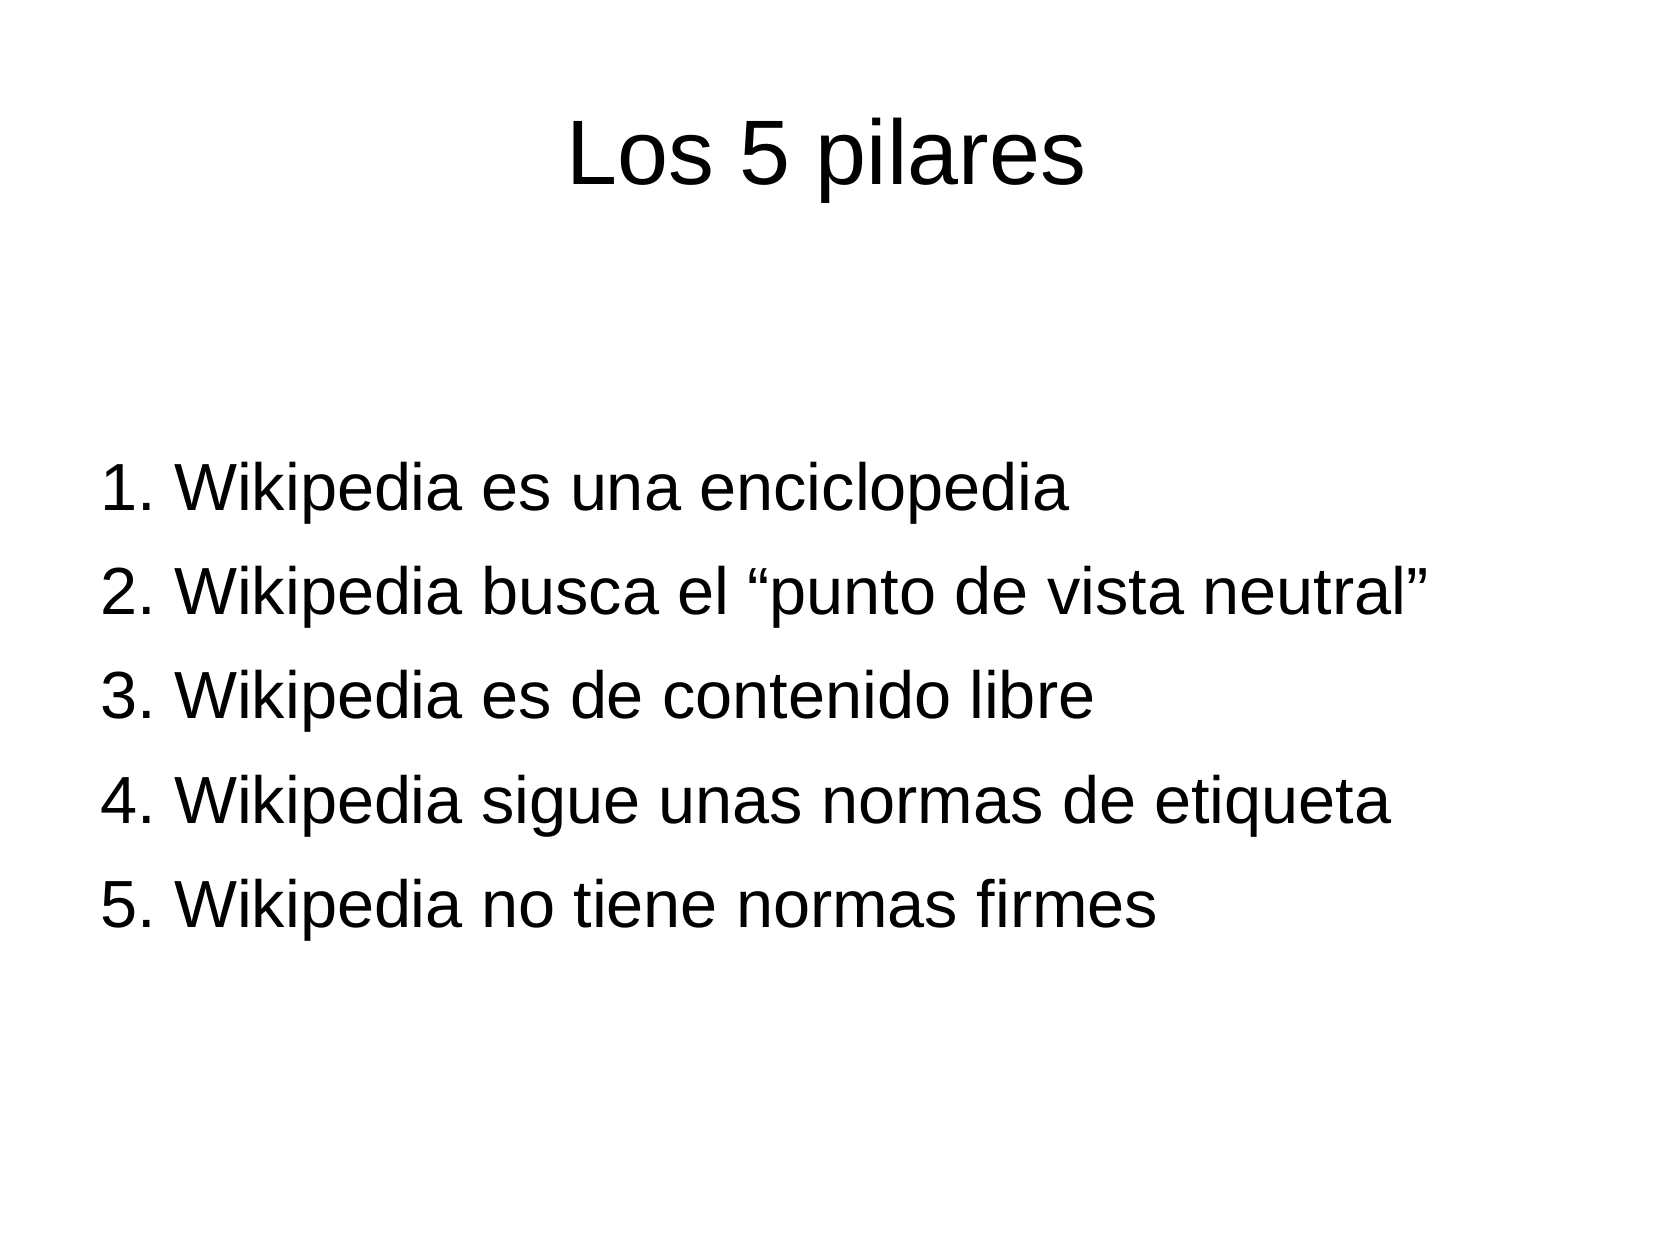

# Los 5 pilares
1. Wikipedia es una enciclopedia
2. Wikipedia busca el “punto de vista neutral”
3. Wikipedia es de contenido libre
4. Wikipedia sigue unas normas de etiqueta
5. Wikipedia no tiene normas firmes